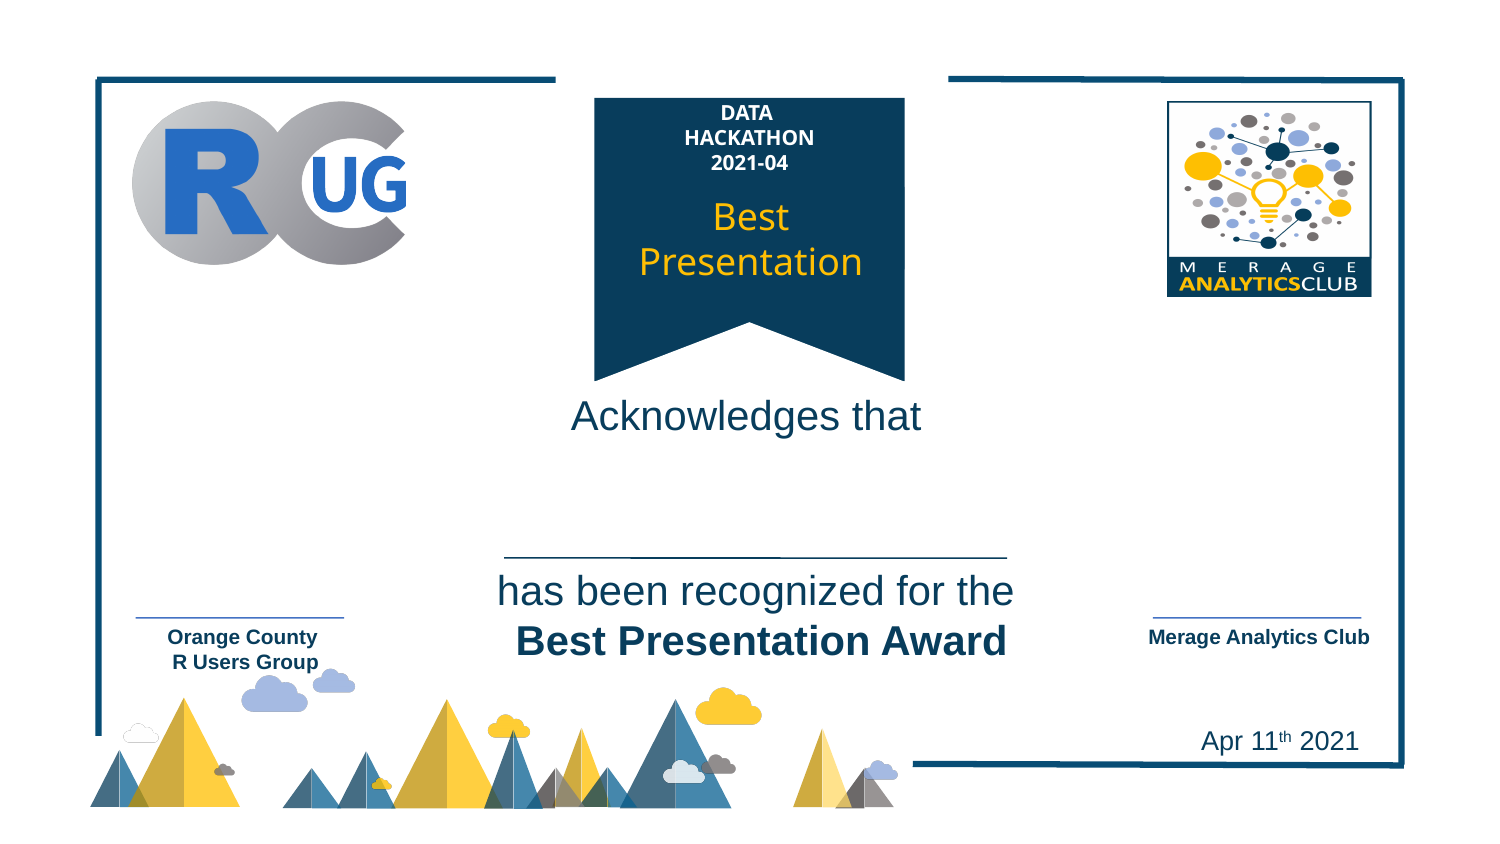

DATA
HACKATHON
2021-04
Best
Presentation
Acknowledges that
has been recognized for the
Best Presentation Award
Orange County
R Users Group
Merage Analytics Club
Apr 11th 2021